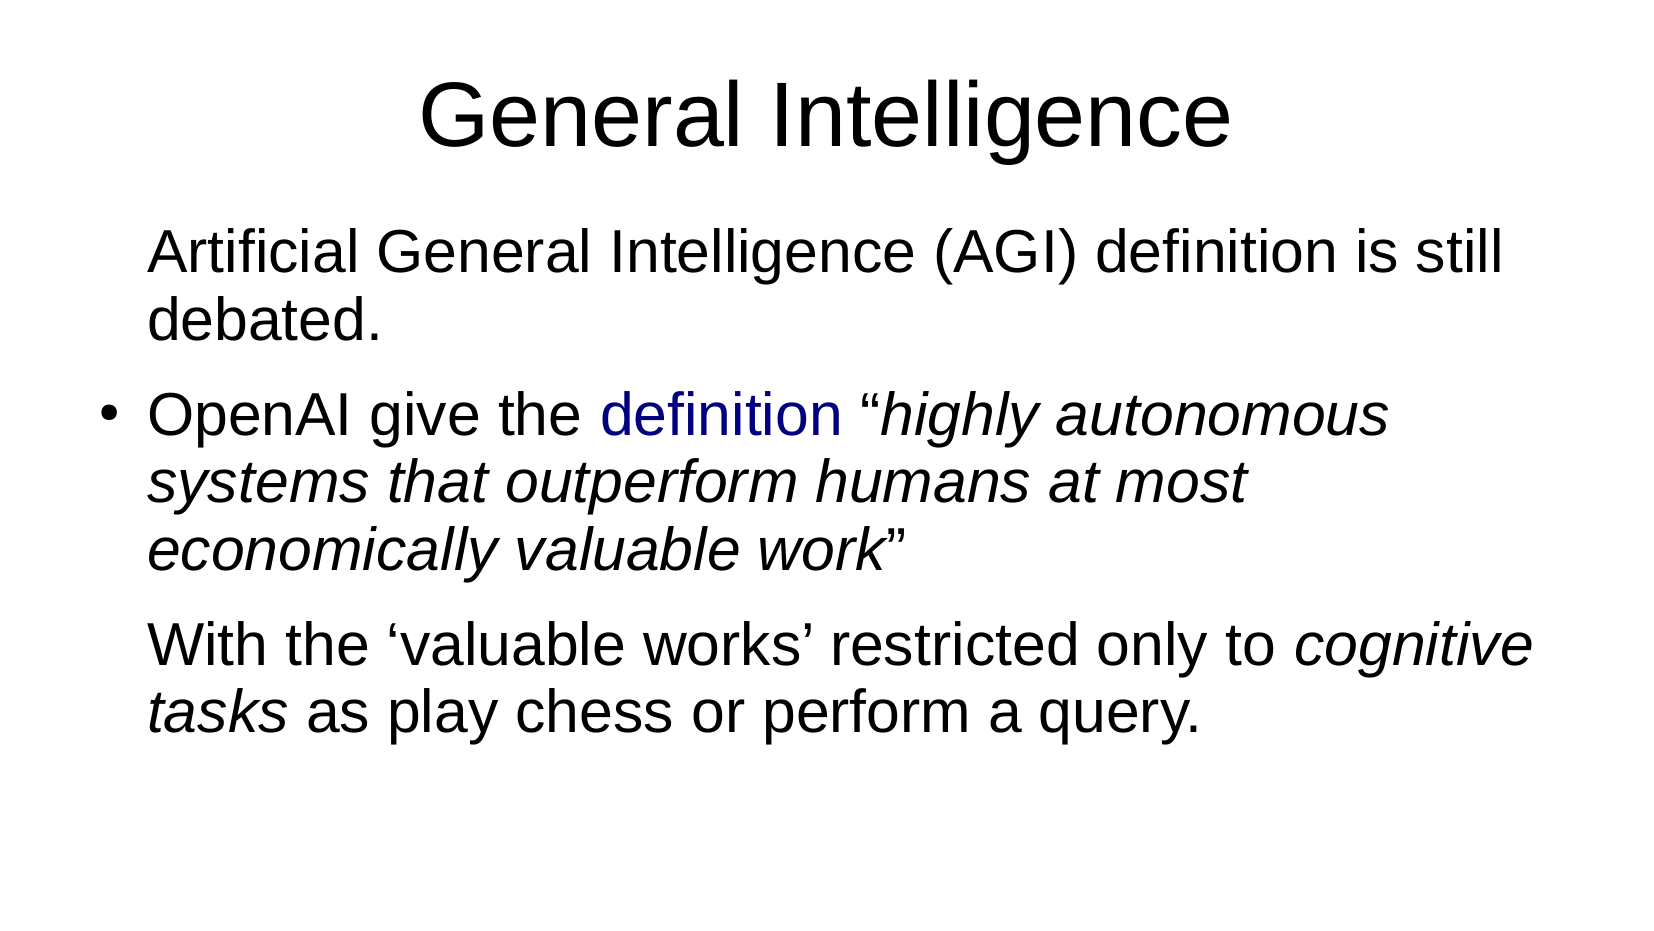

# General Intelligence
Artificial General Intelligence (AGI) definition is still debated.
OpenAI give the definition “highly autonomous systems that outperform humans at most economically valuable work”
With the ‘valuable works’ restricted only to cognitive tasks as play chess or perform a query.